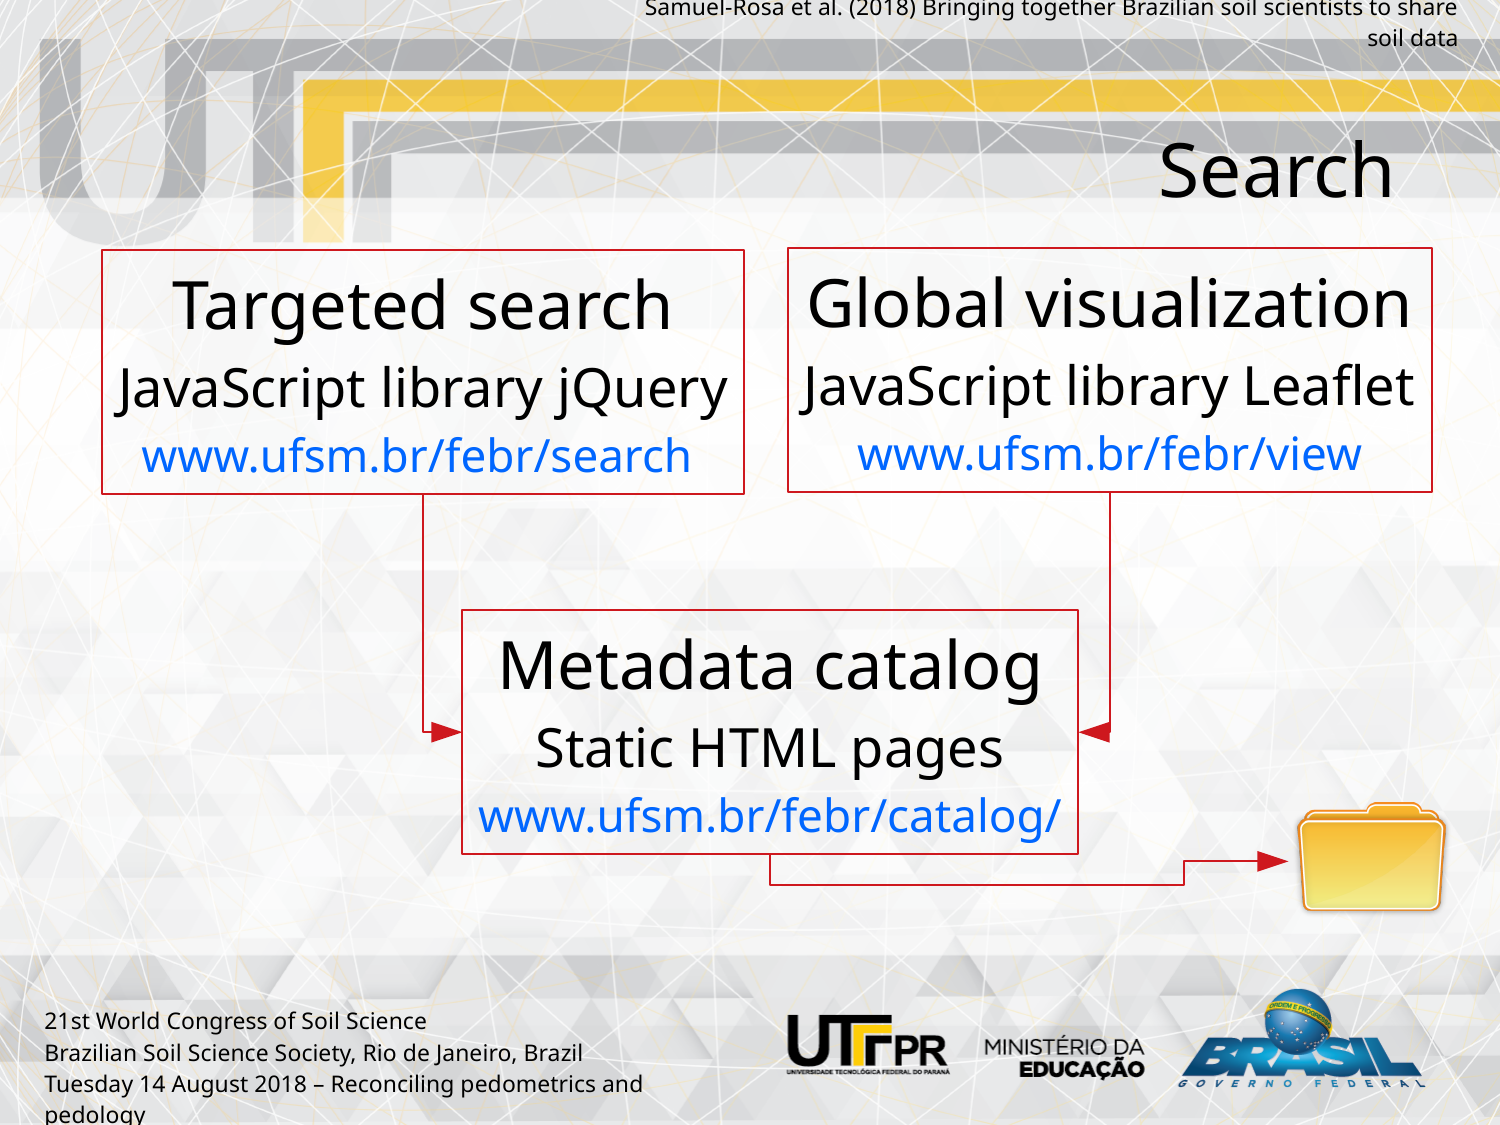

Samuel-Rosa et al. (2018) Bringing together Brazilian soil scientists to share soil data
# Search
Global visualization
JavaScript library Leaflet
www.ufsm.br/febr/view
Targeted search
JavaScript library jQuery
www.ufsm.br/febr/search
Metadata catalog
Static HTML pages
www.ufsm.br/febr/catalog/
21st World Congress of Soil Science
Brazilian Soil Science Society, Rio de Janeiro, Brazil
Tuesday 14 August 2018 – Reconciling pedometrics and pedology